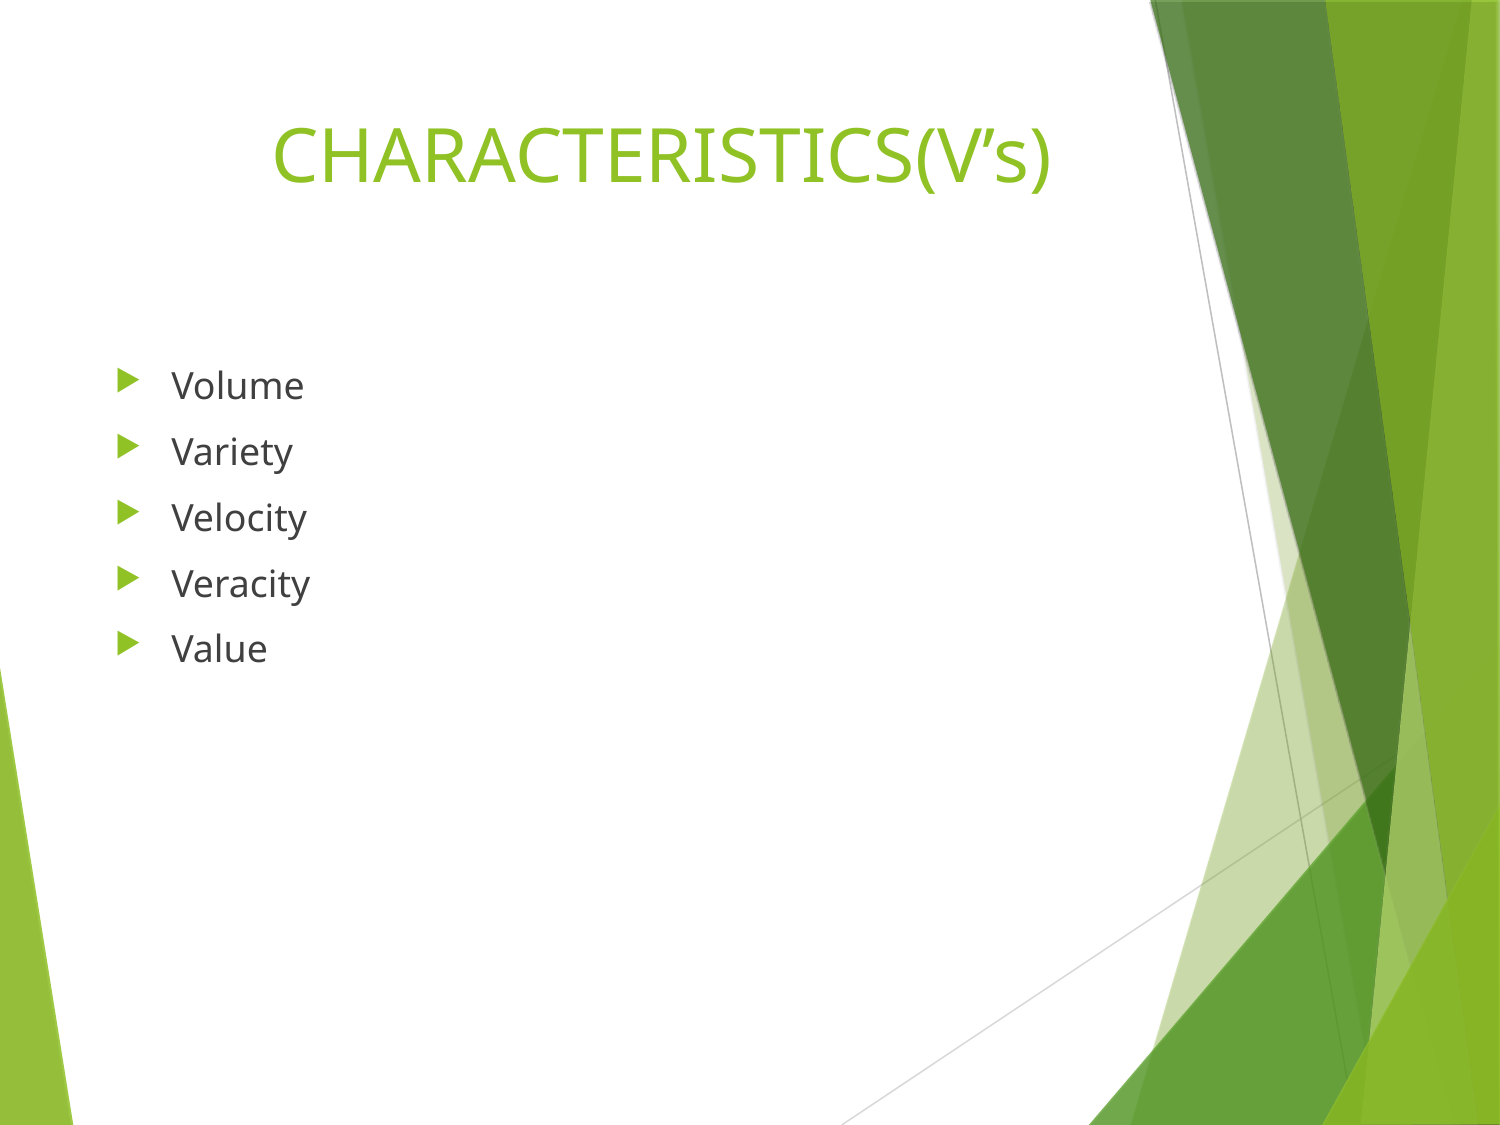

# CHARACTERISTICS(V’s)
Volume
Variety
Velocity
Veracity
Value